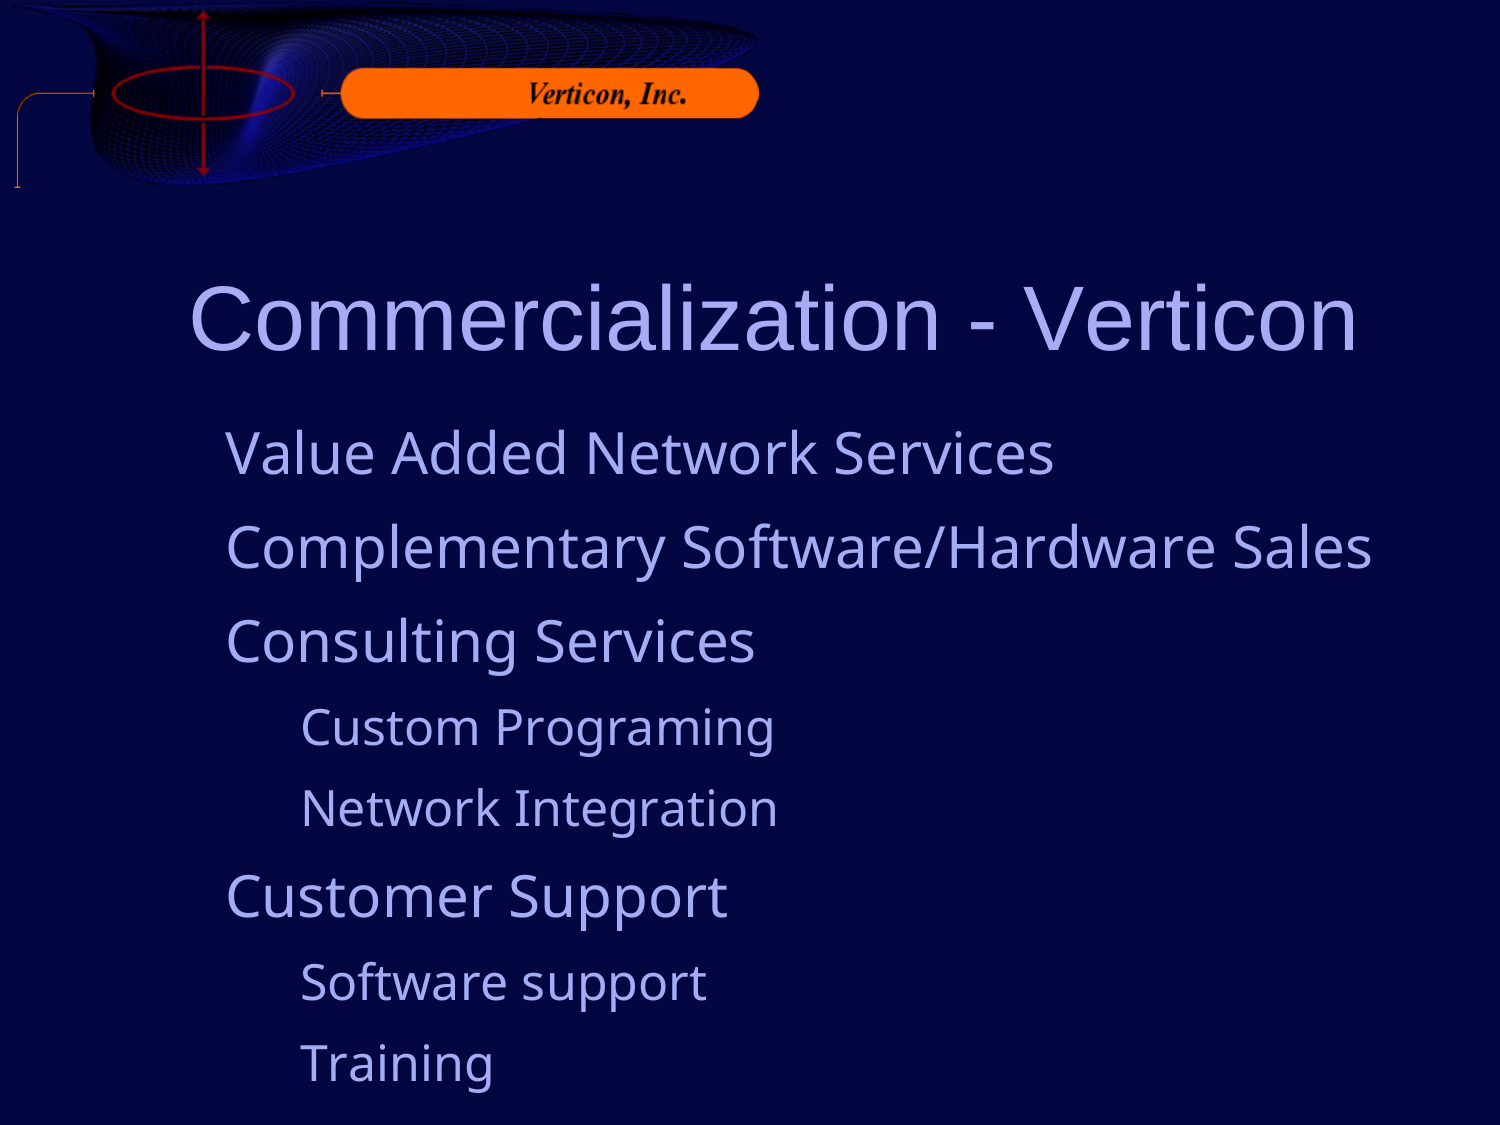

# Commercialization - Verticon
Value Added Network Services
Complementary Software/Hardware Sales
Consulting Services
Custom Programing
Network Integration
Customer Support
Software support
Training